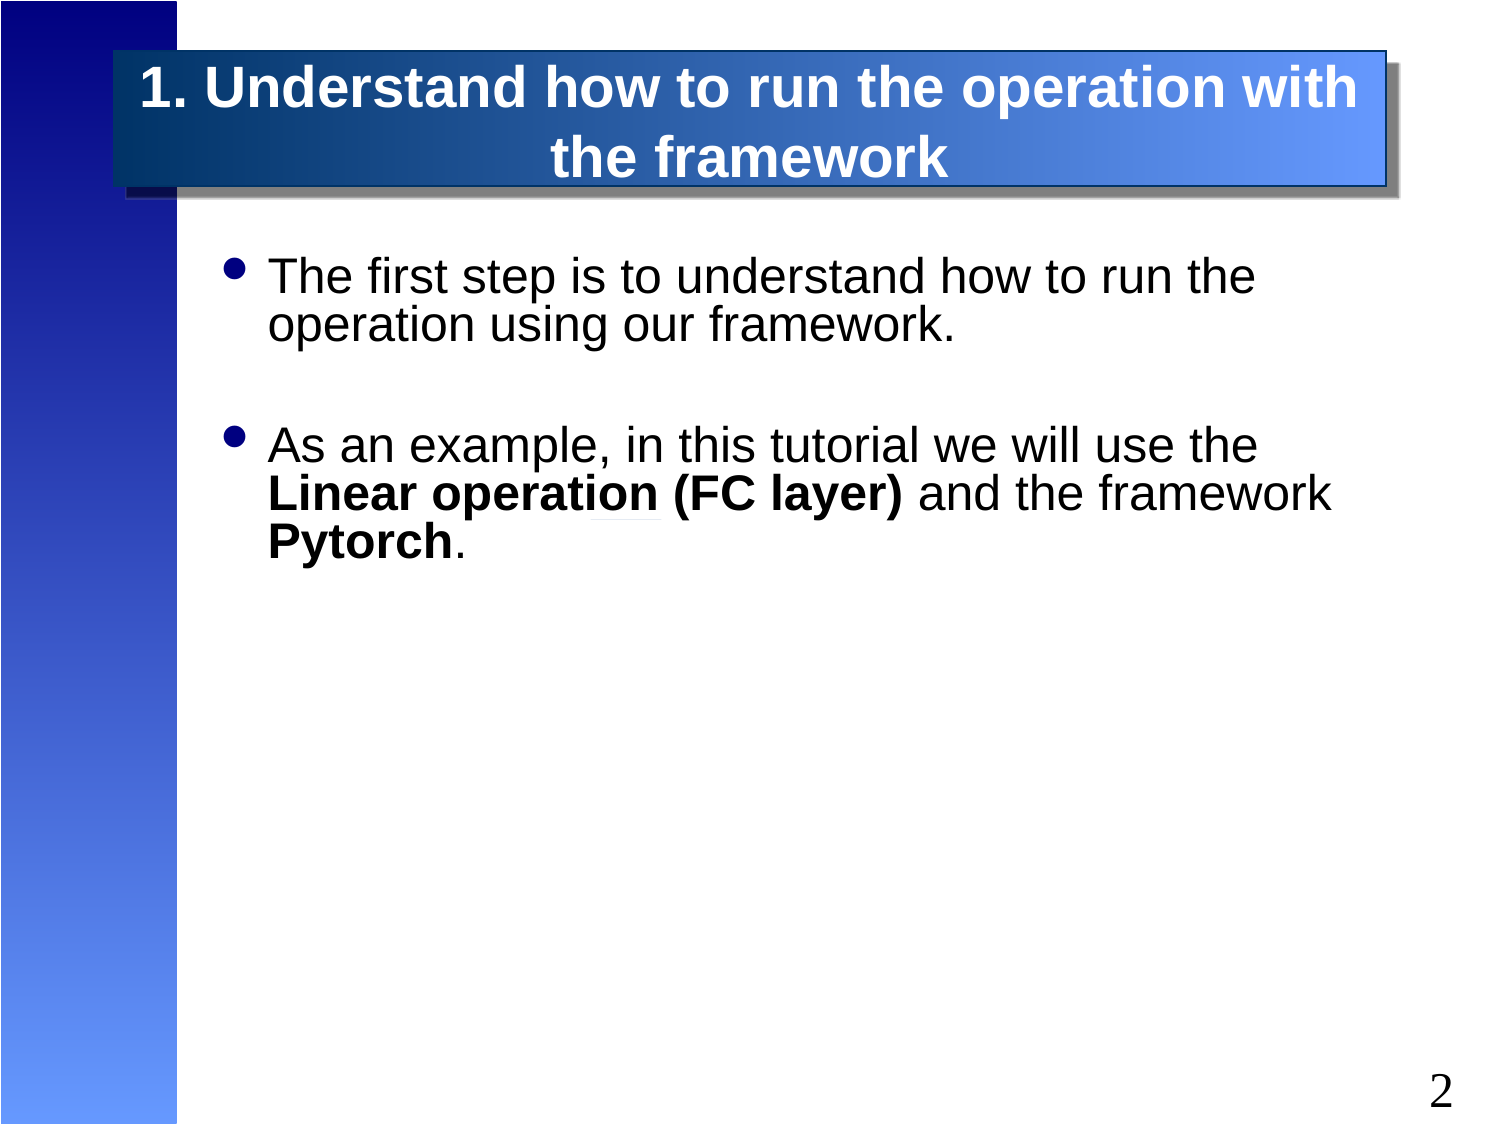

# 1. Understand how to run the operation with the framework
The first step is to understand how to run the operation using our framework.
As an example, in this tutorial we will use the Linear operation (FC layer) and the framework Pytorch.